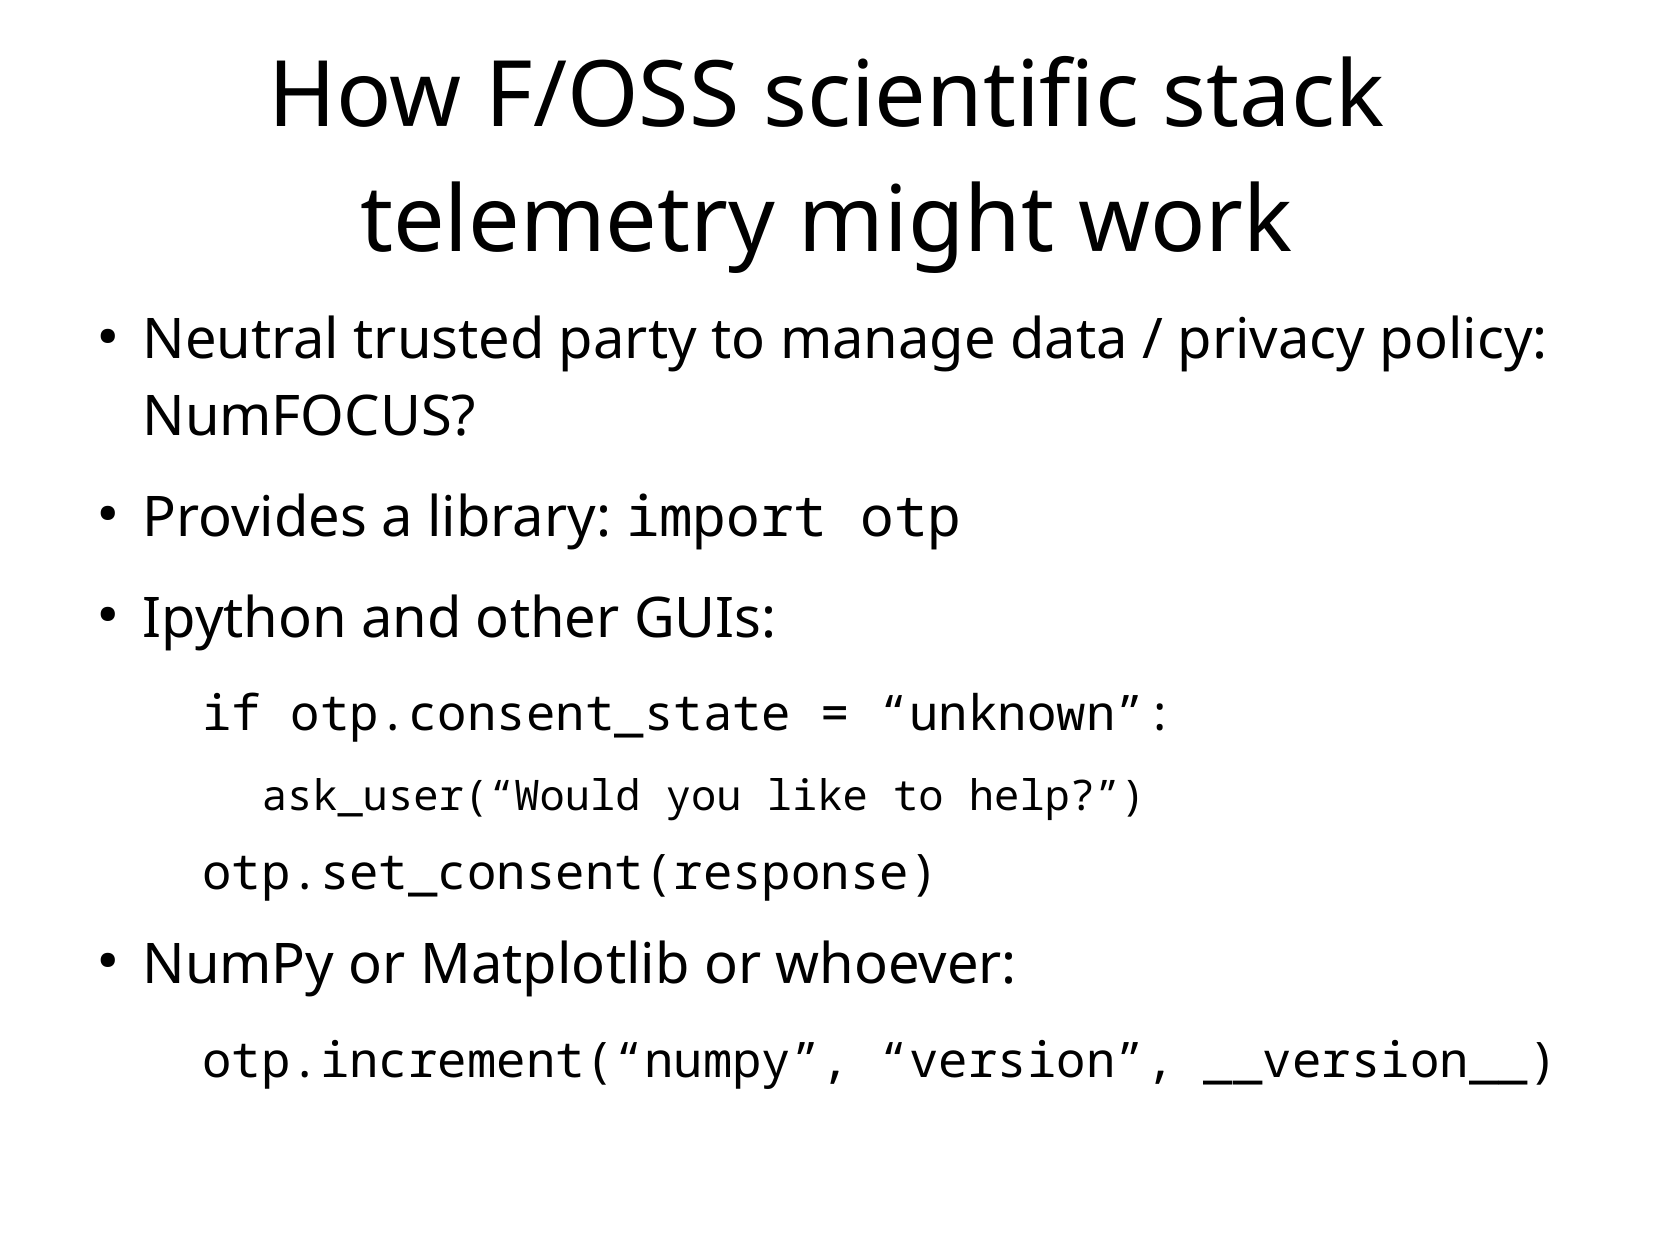

# How F/OSS scientific stack telemetry might work
Neutral trusted party to manage data / privacy policy: NumFOCUS?
Provides a library: import otp
Ipython and other GUIs:
if otp.consent_state = “unknown”:
ask_user(“Would you like to help?”)
otp.set_consent(response)
NumPy or Matplotlib or whoever:
otp.increment(“numpy”, “version”, __version__)